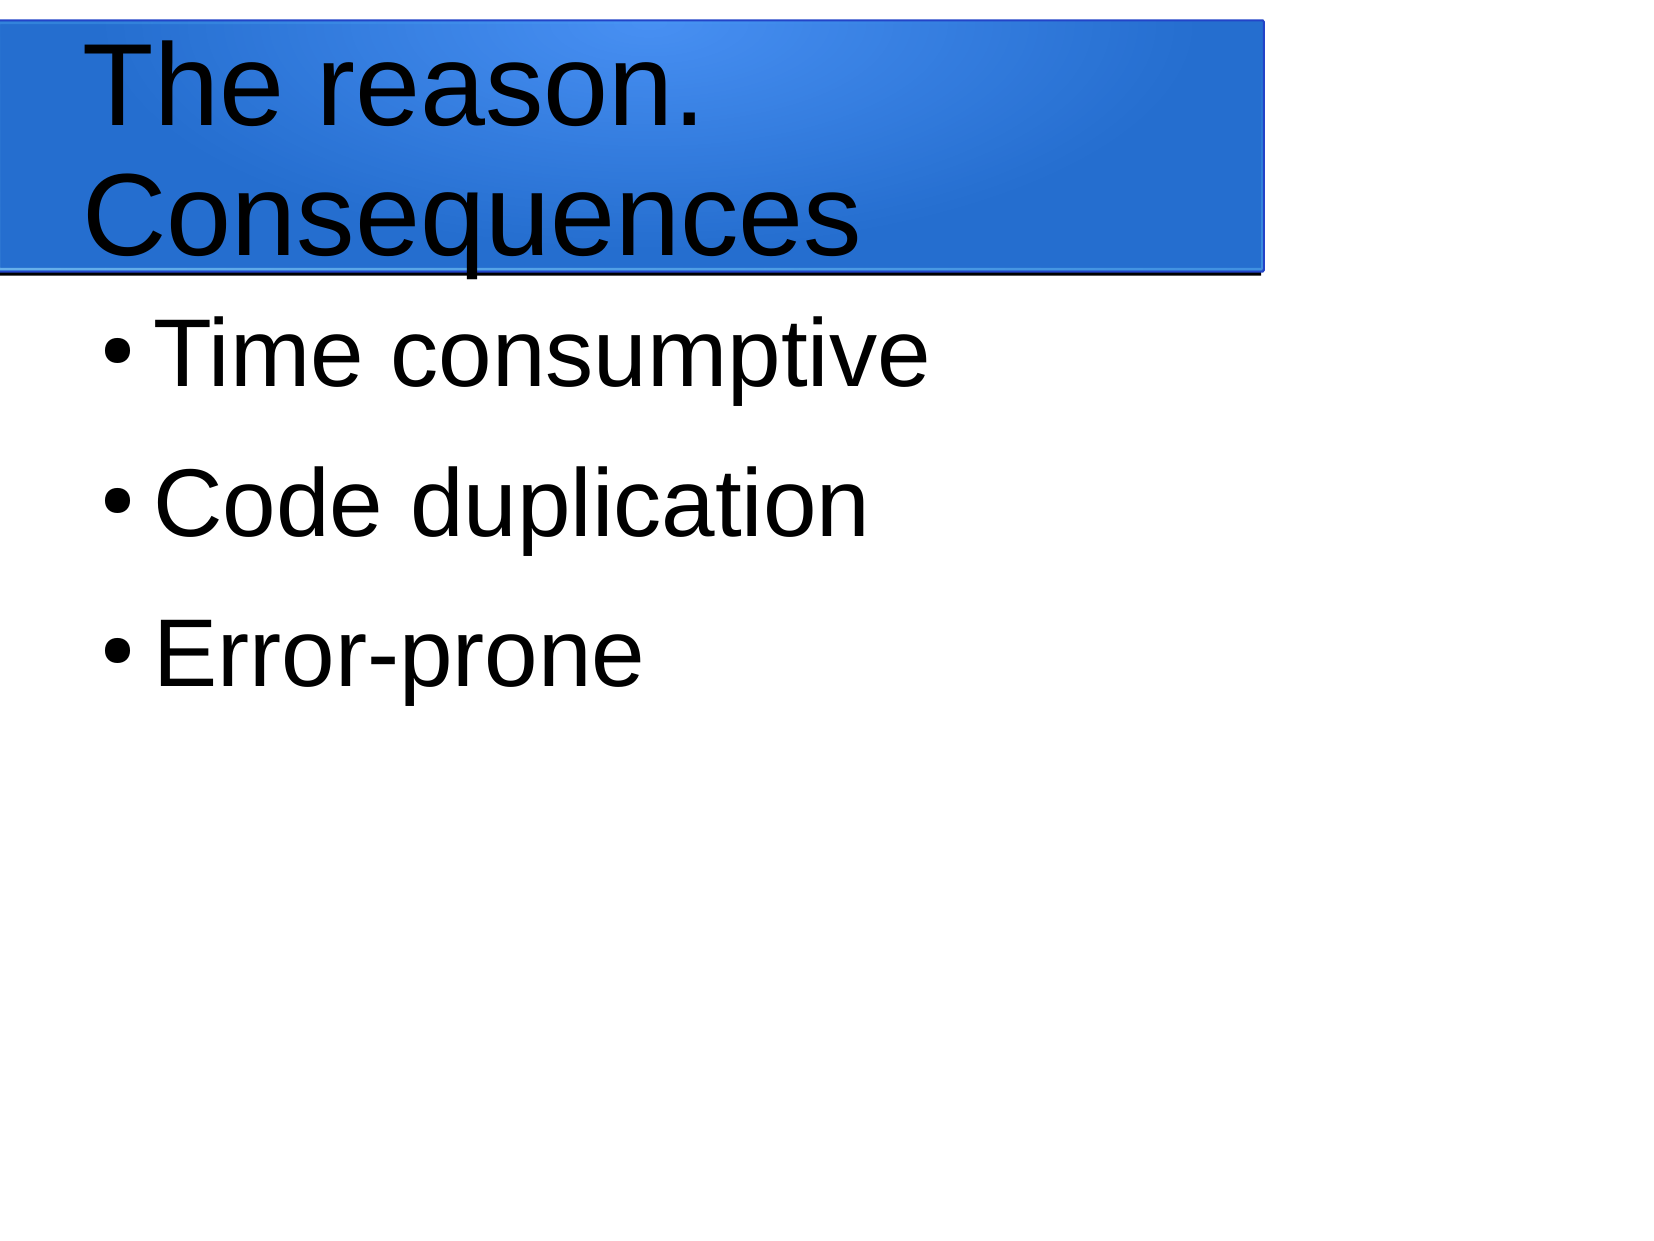

# The reason. Consequences
Time consumptive
Code duplication
Error-prone